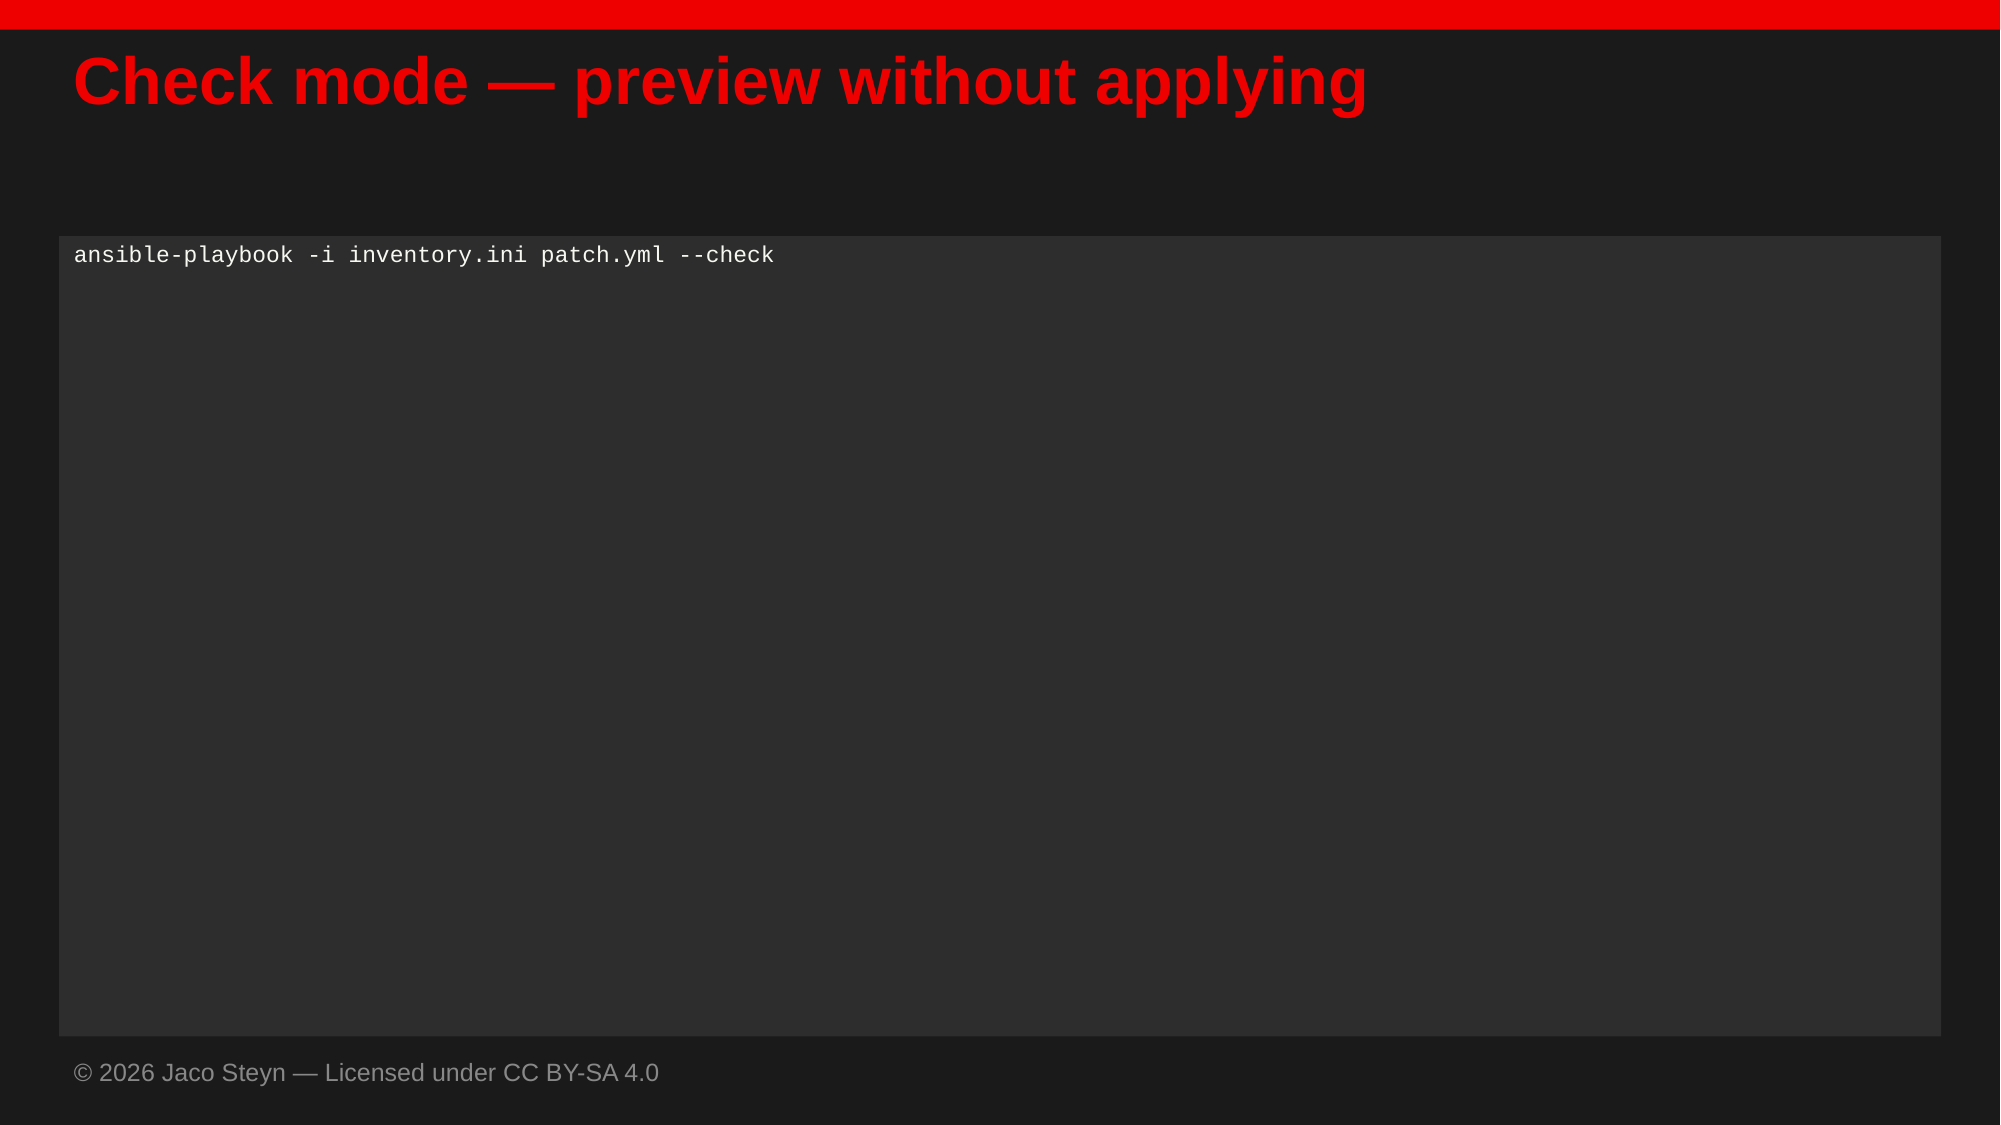

Check mode — preview without applying
ansible-playbook -i inventory.ini patch.yml --check
© 2026 Jaco Steyn — Licensed under CC BY-SA 4.0